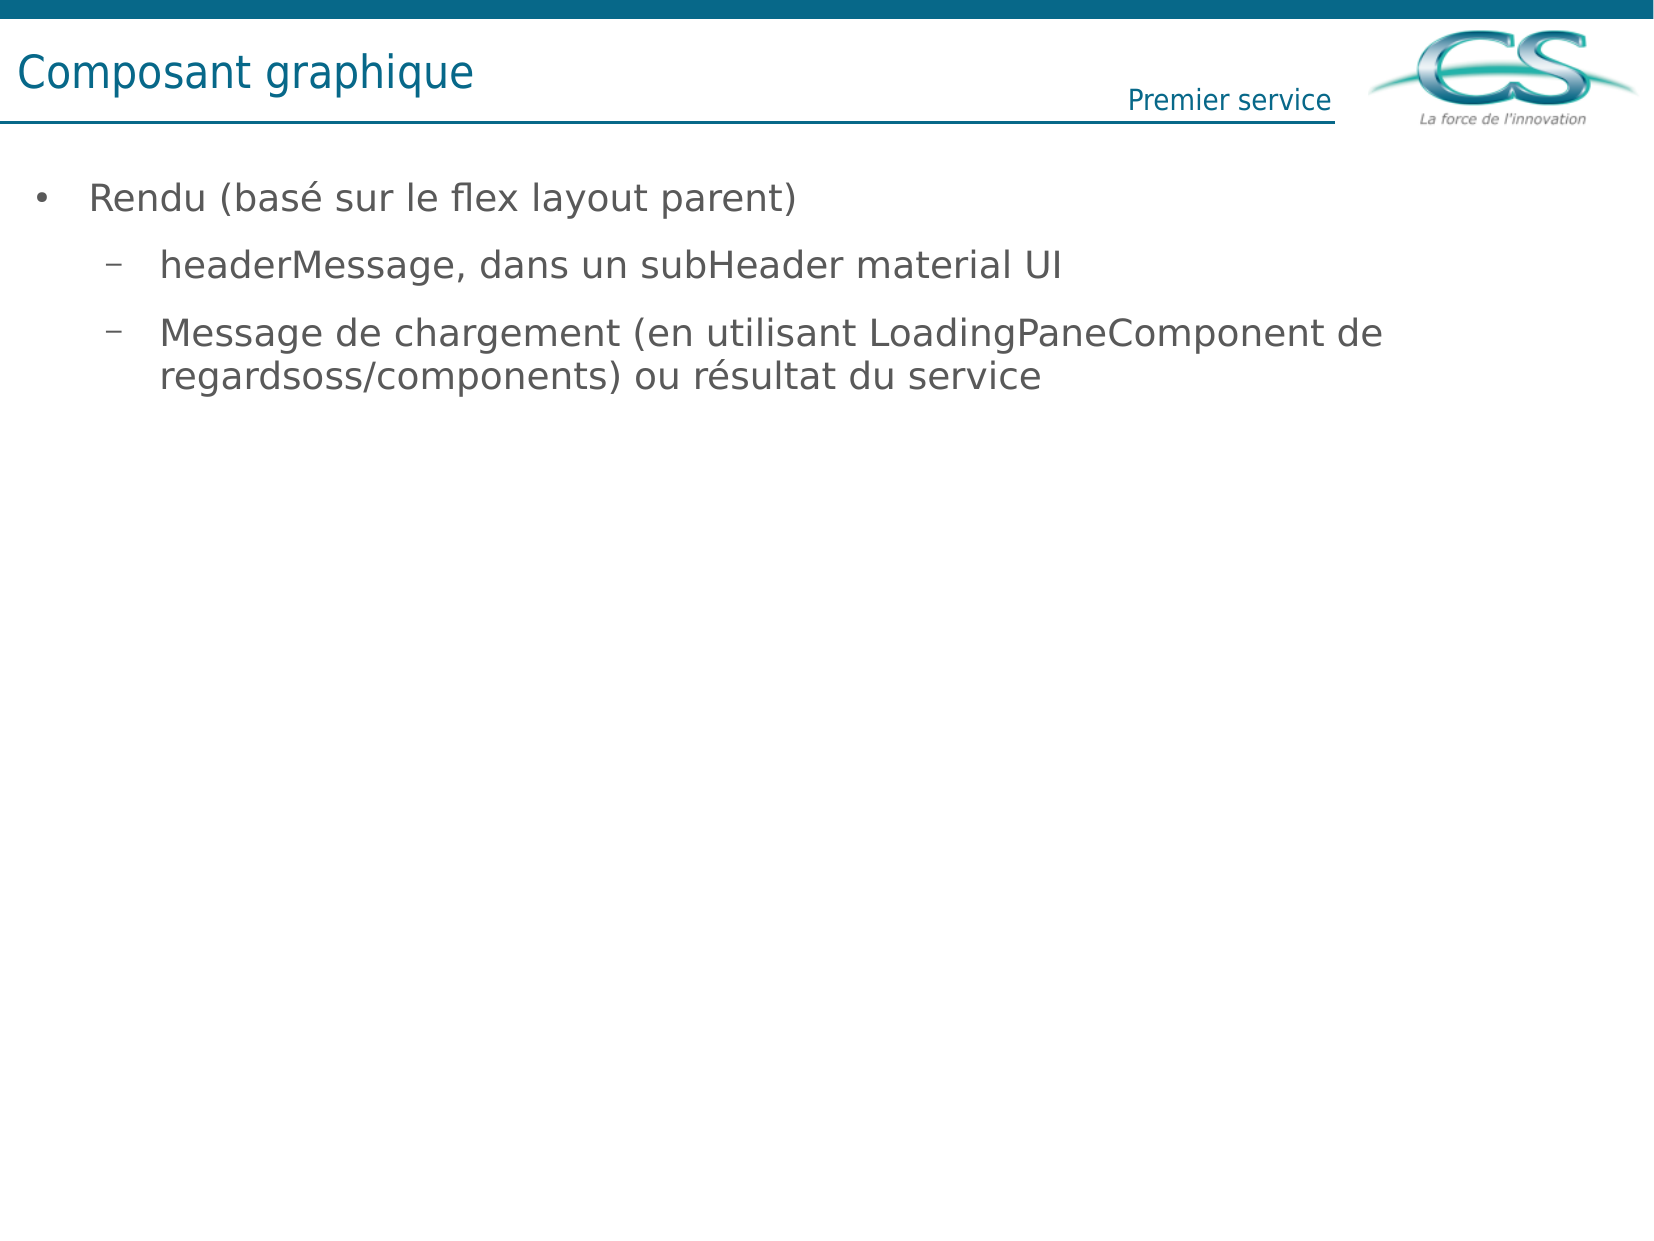

Composant graphique
Premier service
# Rendu (basé sur le flex layout parent)
headerMessage, dans un subHeader material UI
Message de chargement (en utilisant LoadingPaneComponent de regardsoss/components) ou résultat du service